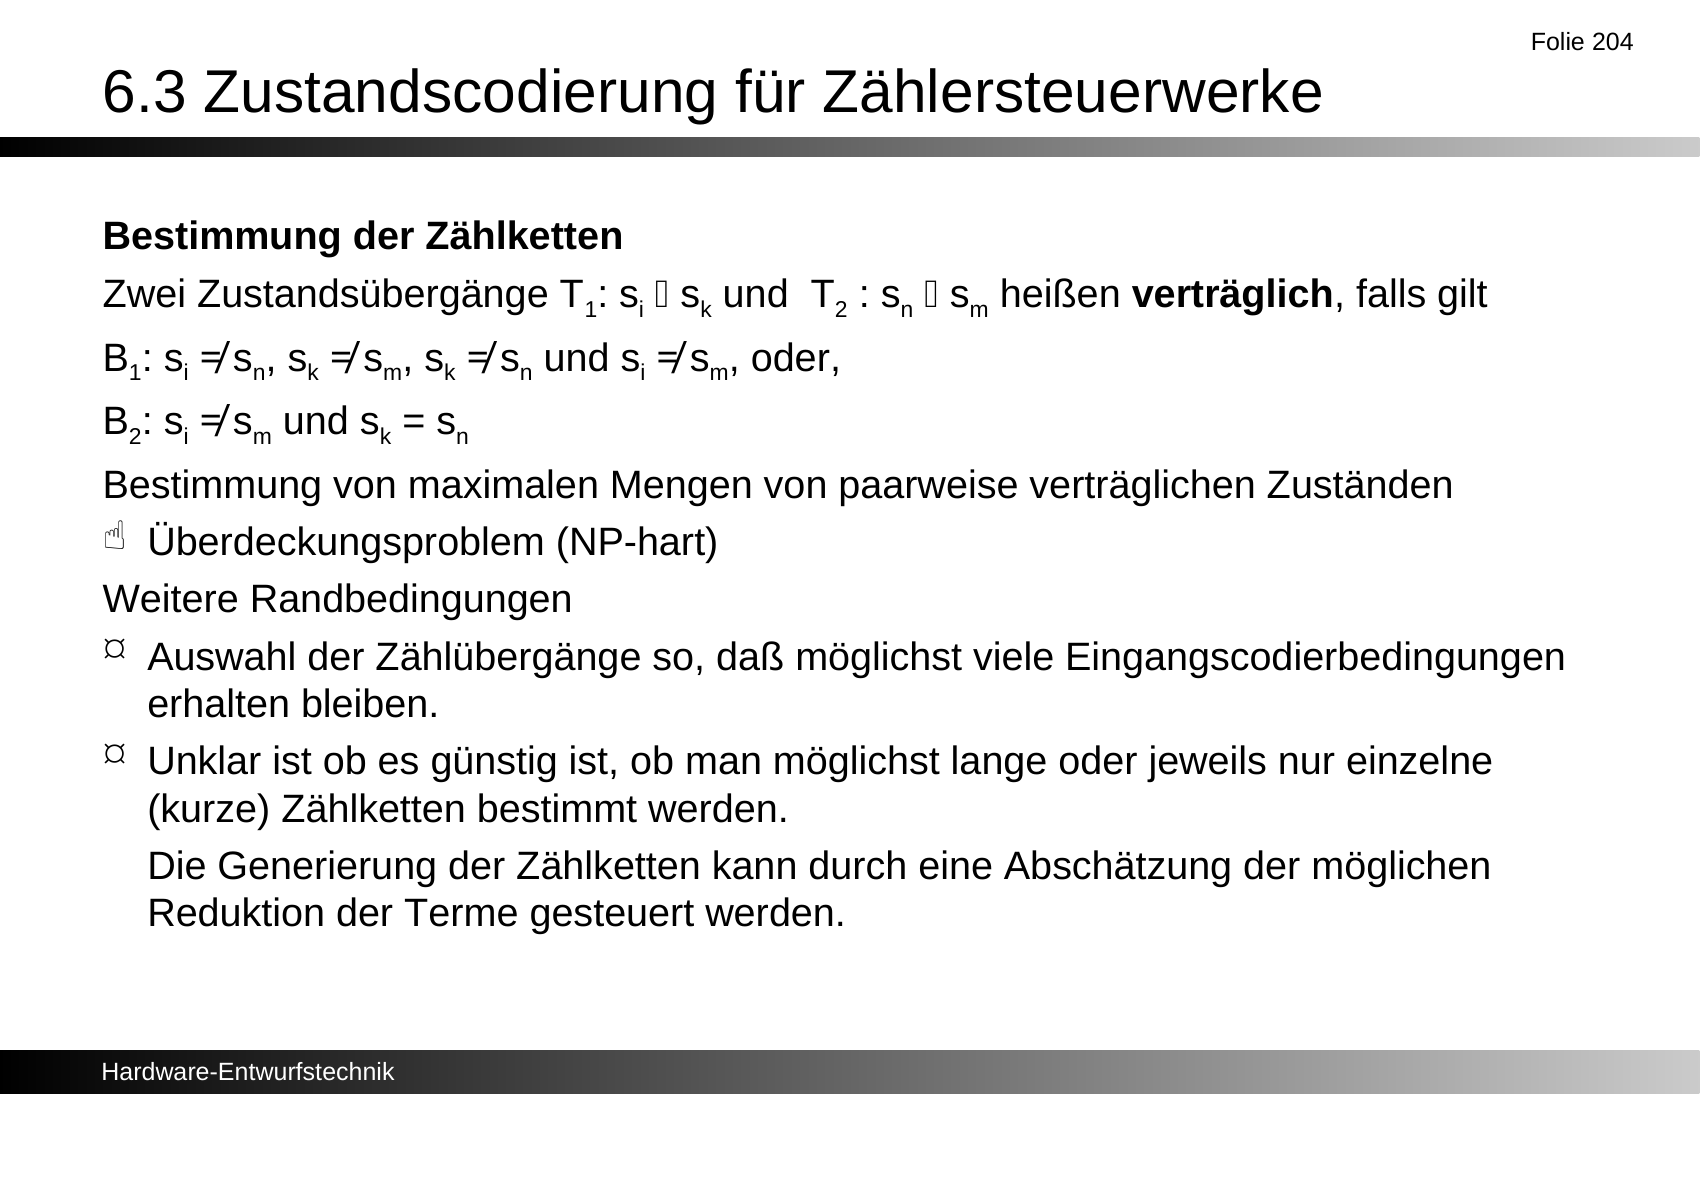

# 6.3 Zustandscodierung für Zählersteuerwerke
Bestimmung der Zählketten
Zwei Zustandsübergänge T1: si  sk und T2 : sn  sm heißen verträglich, falls gilt
B1: si ≠ sn, sk ≠ sm, sk ≠ sn und si ≠ sm, oder,
B2: si ≠ sm und sk = sn
Bestimmung von maximalen Mengen von paarweise verträglichen Zuständen
Überdeckungsproblem (NP-hart)
Weitere Randbedingungen
Auswahl der Zählübergänge so, daß möglichst viele Eingangscodierbedingungen erhalten bleiben.
Unklar ist ob es günstig ist, ob man möglichst lange oder jeweils nur einzelne (kurze) Zählketten bestimmt werden.
	Die Generierung der Zählketten kann durch eine Abschätzung der möglichen Reduktion der Terme gesteuert werden.